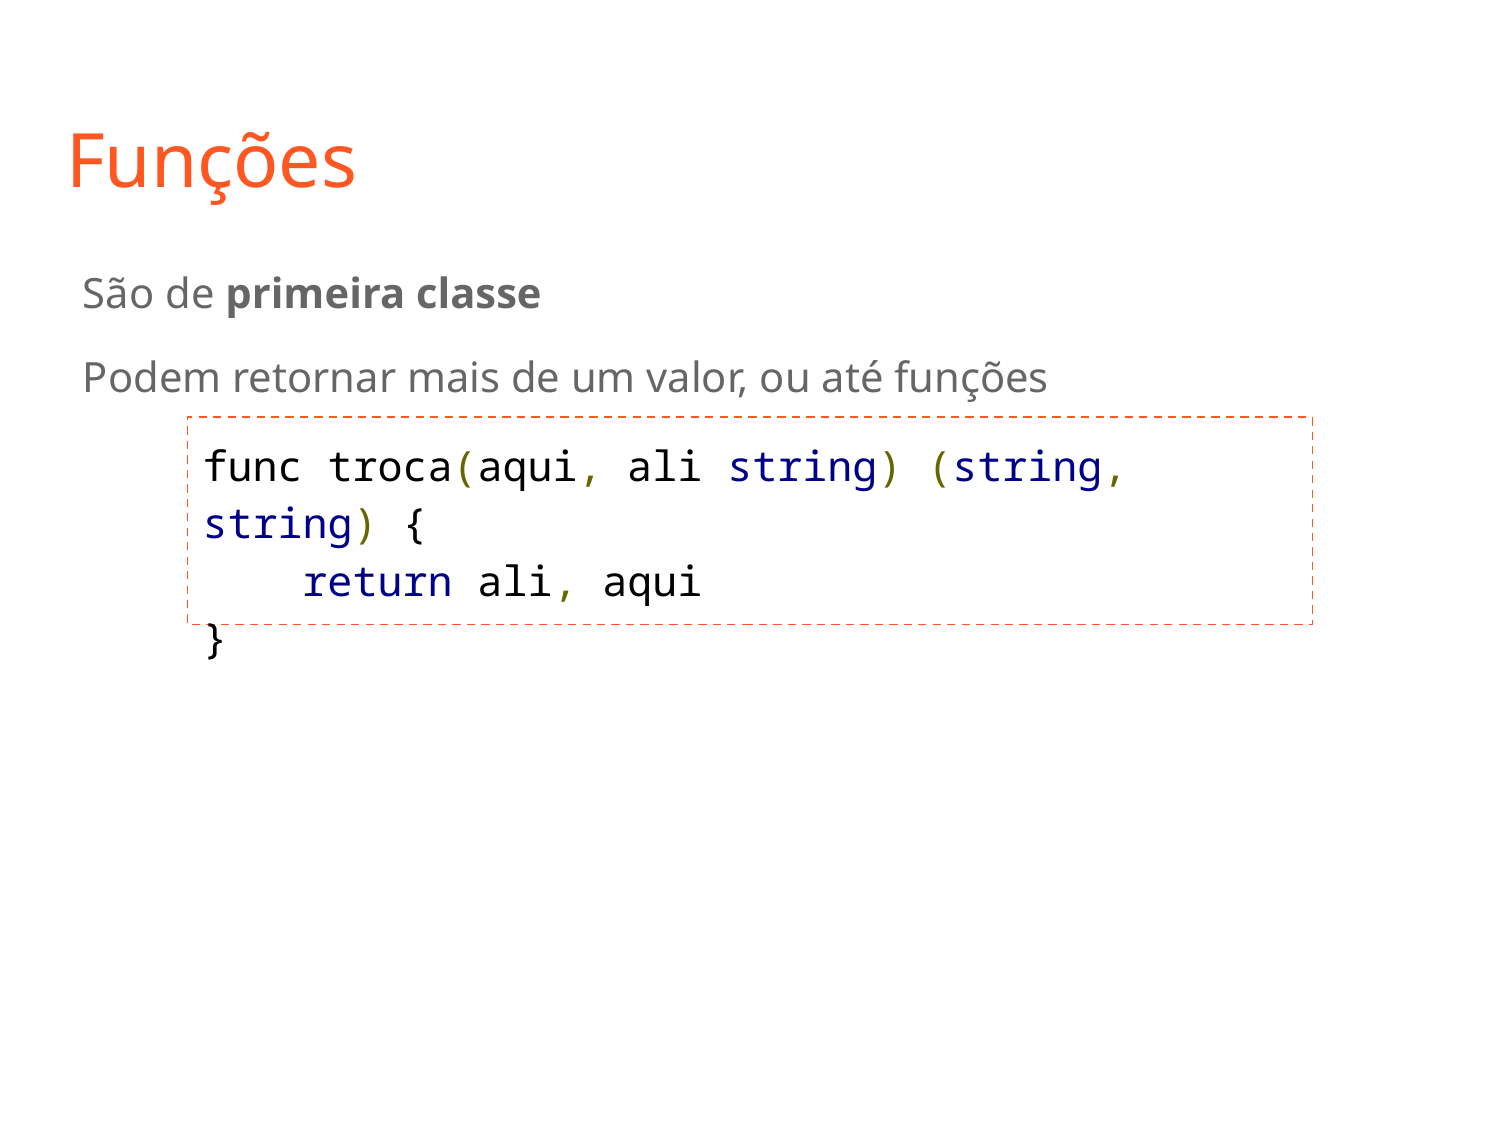

# Funções
São de primeira classe
Podem retornar mais de um valor, ou até funções
func troca(aqui, ali string) (string, string) {
 return ali, aqui
}